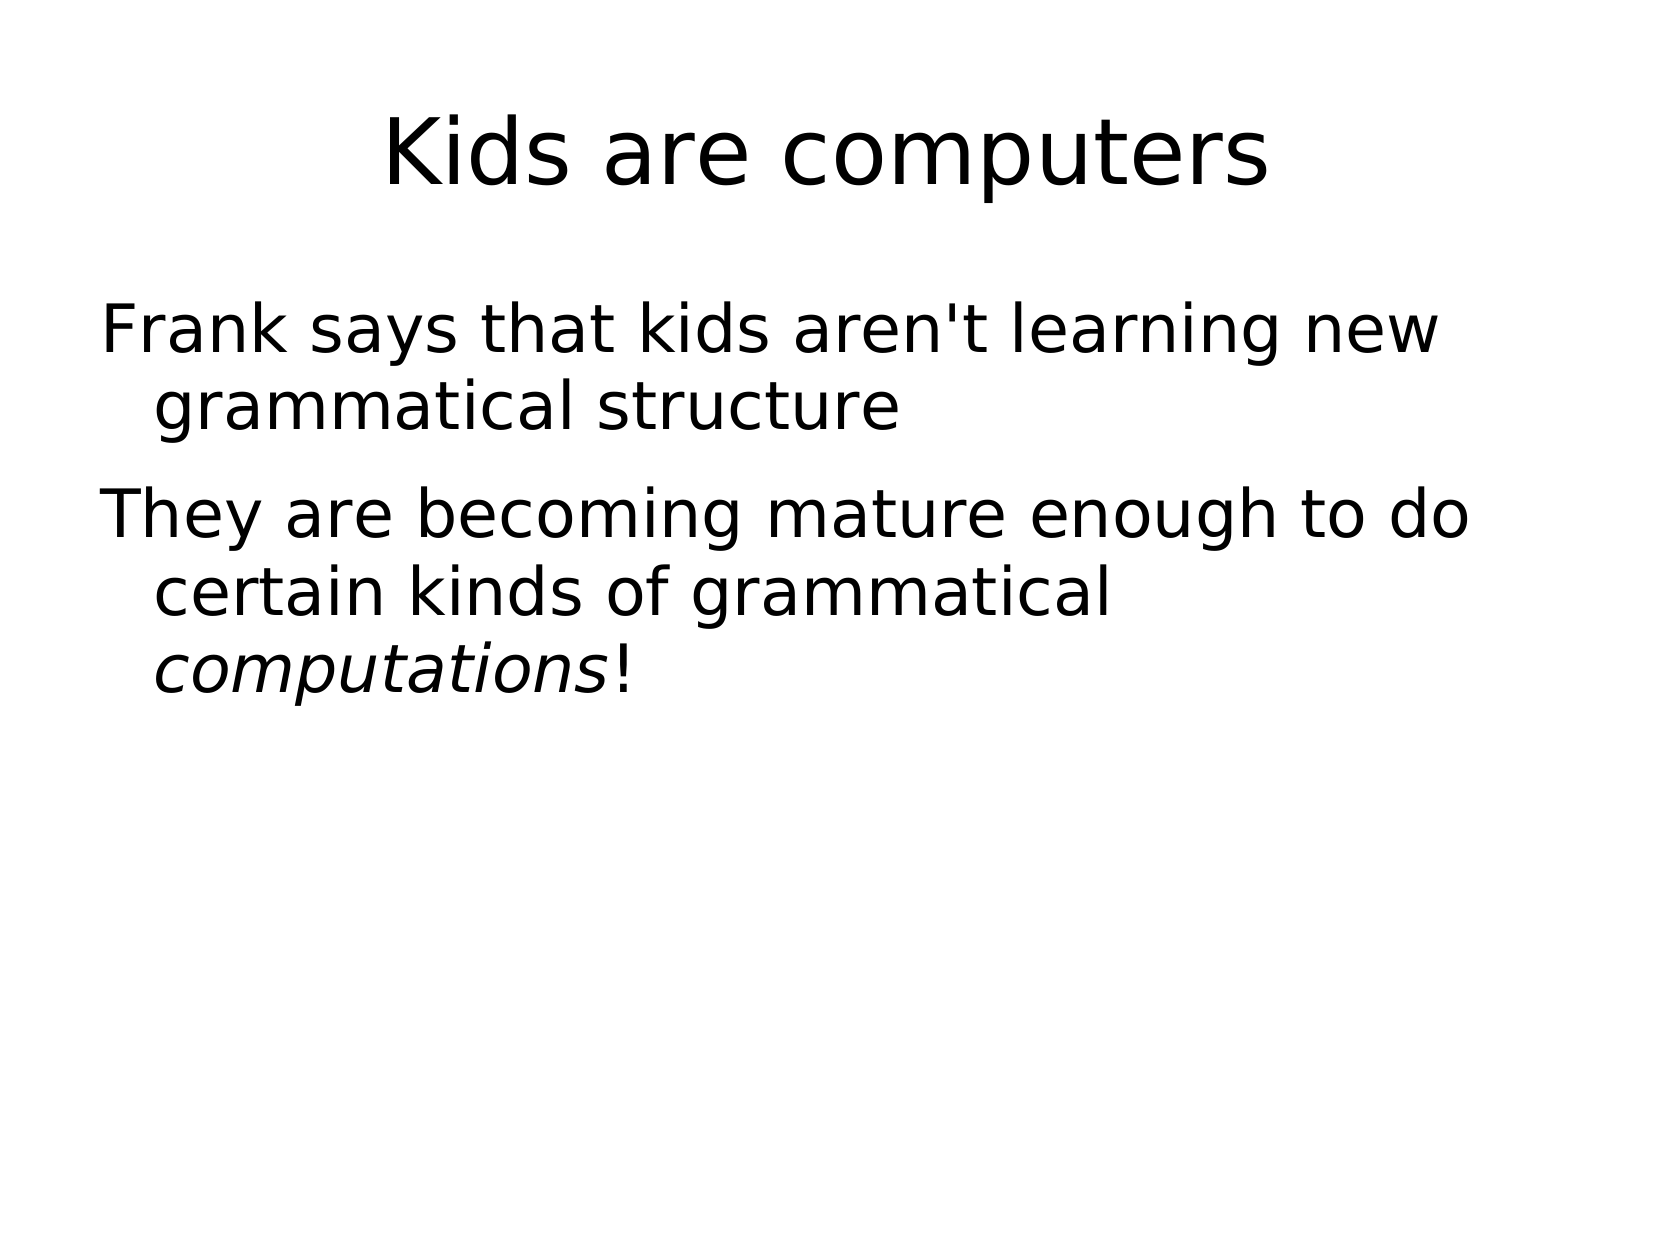

# Kids are computers
Frank says that kids aren't learning new grammatical structure
They are becoming mature enough to do certain kinds of grammatical computations!